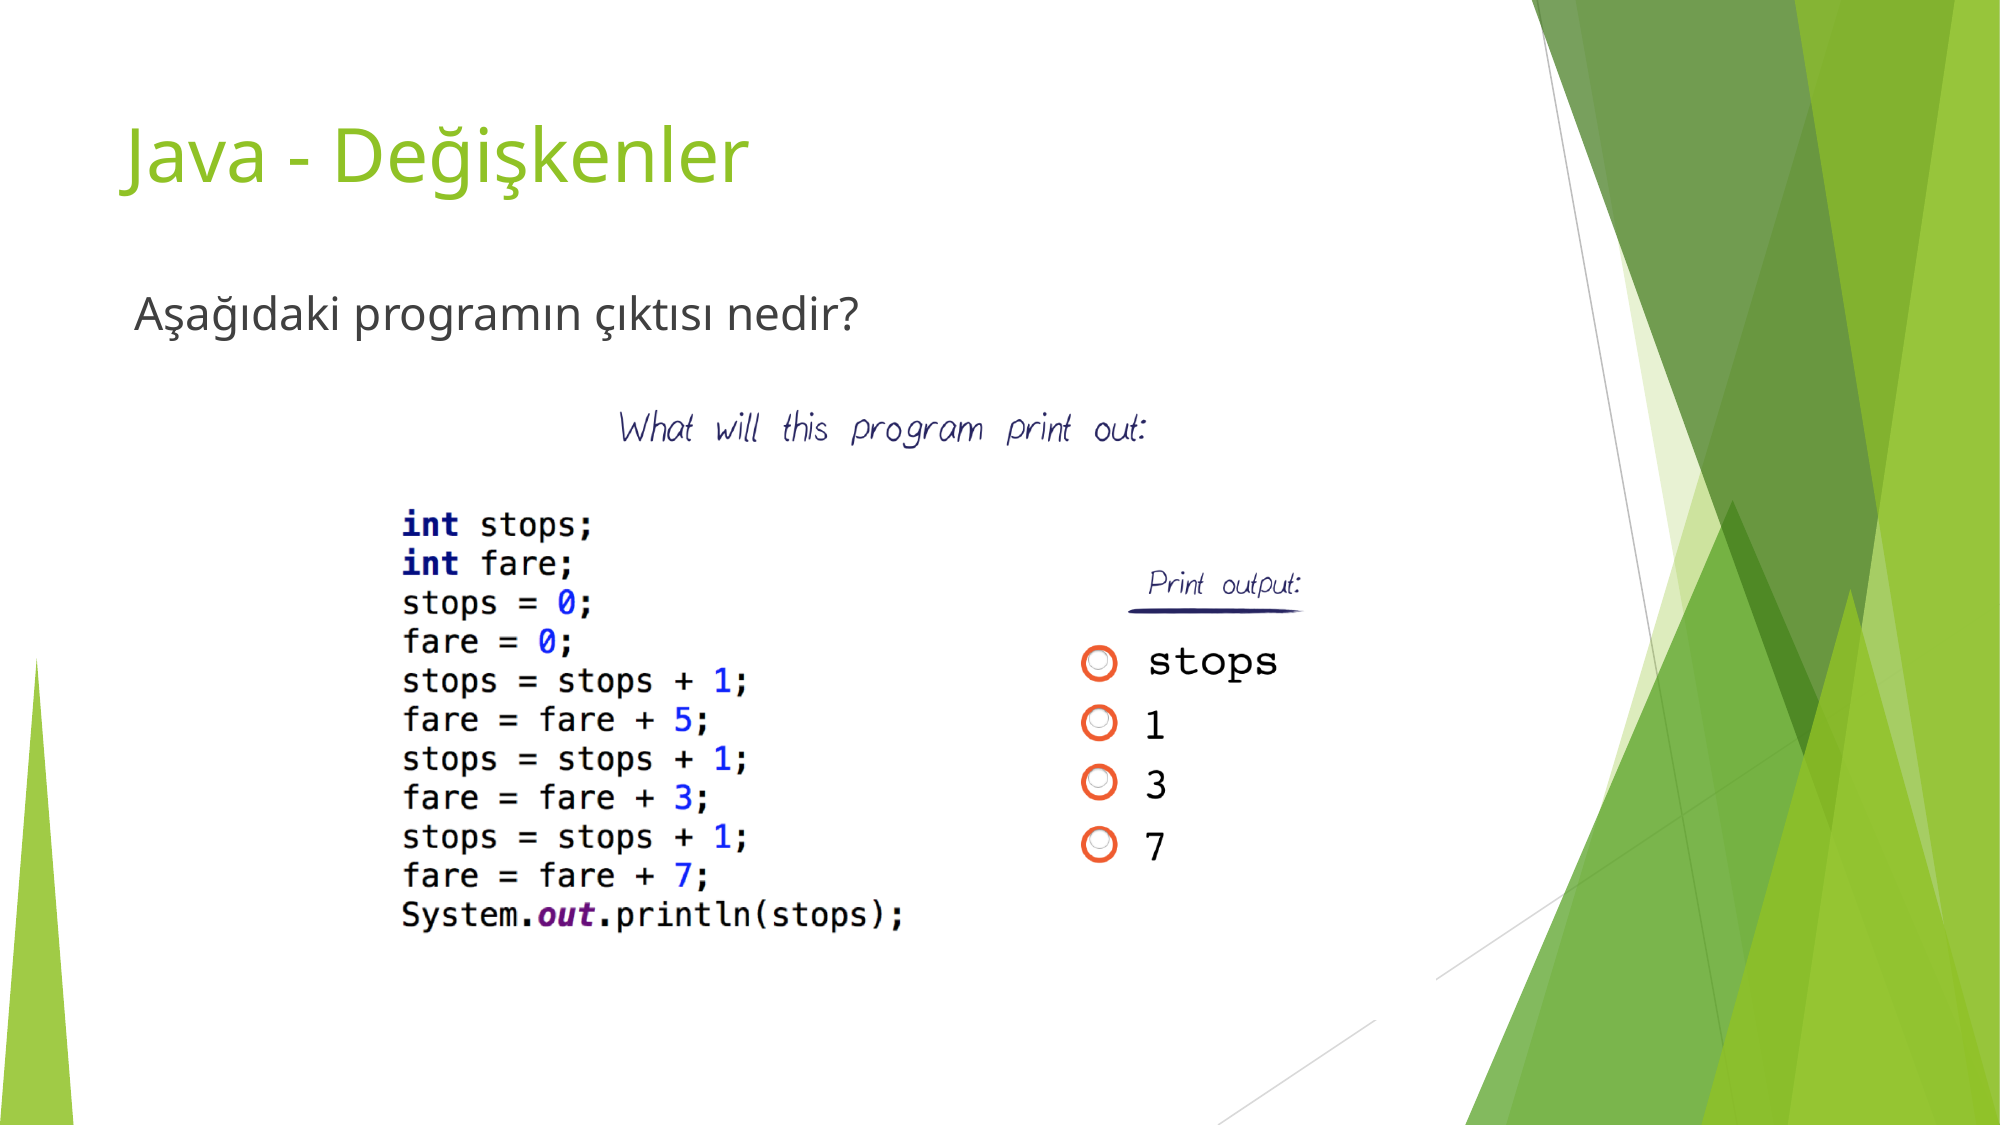

# Java - Değişkenler
Aşağıdaki programın çıktısı nedir?